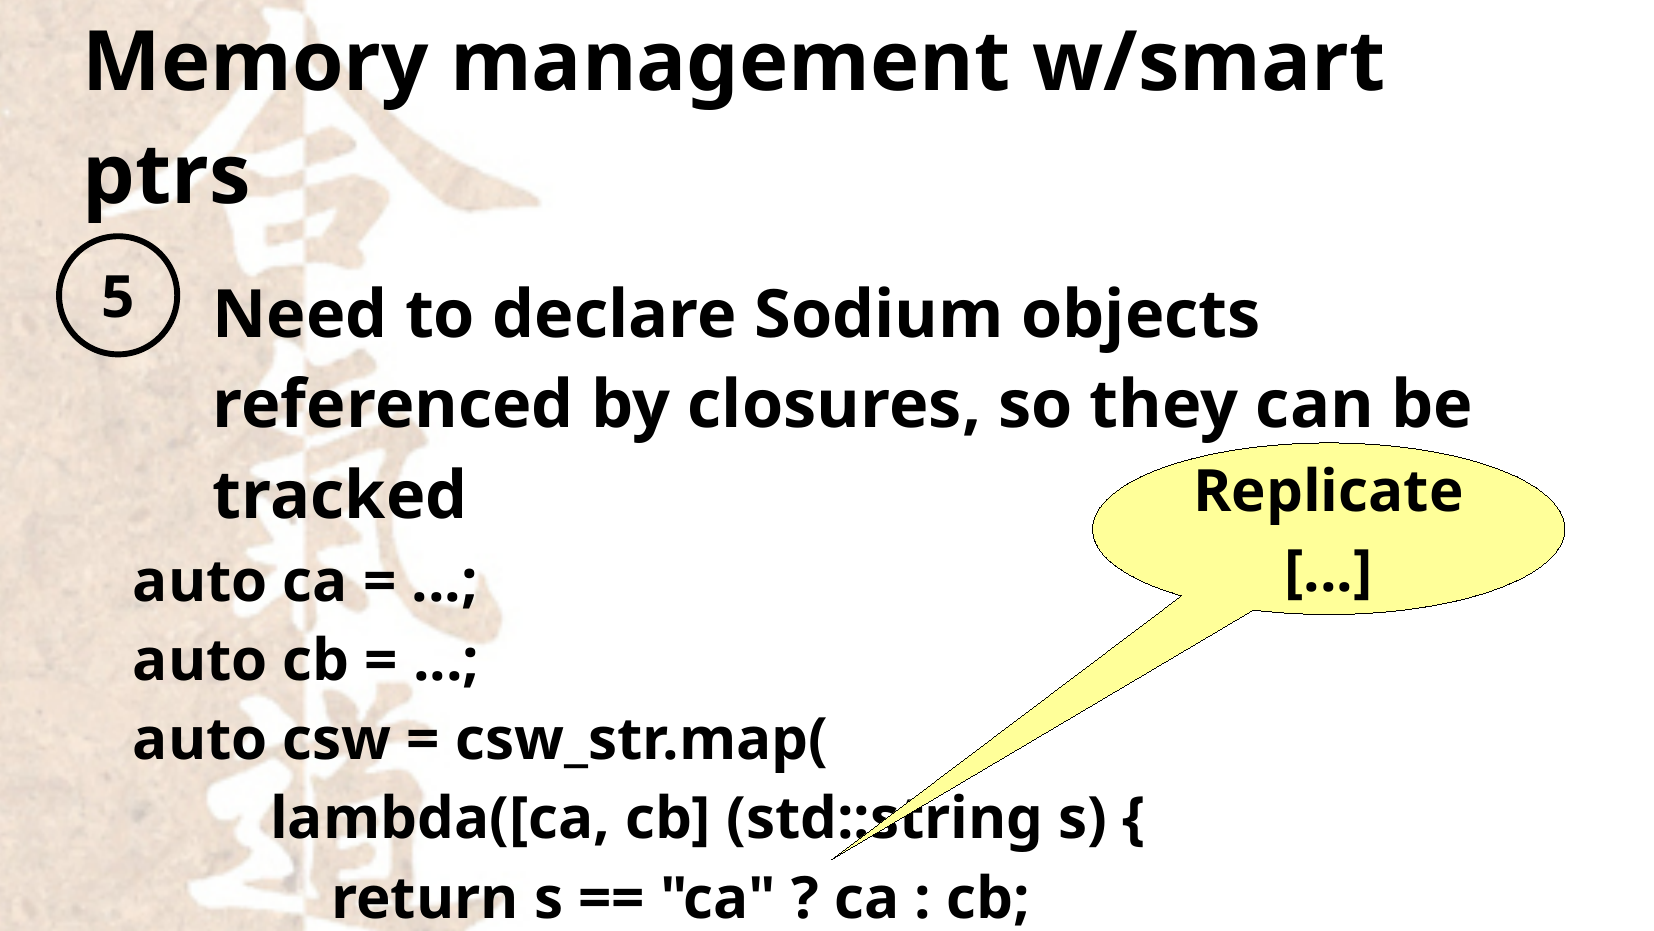

# Memory management w/smart ptrs
5
Need to declare Sodium objects referenced by closures, so they can be tracked
Replicate
[...]
auto ca = ...;
auto cb = ...;
auto csw = csw_str.map(
 lambda([ca, cb] (std::string s) {
 return s == "ca" ? ca : cb;
 }, {ca.ref(), cb.ref()}));